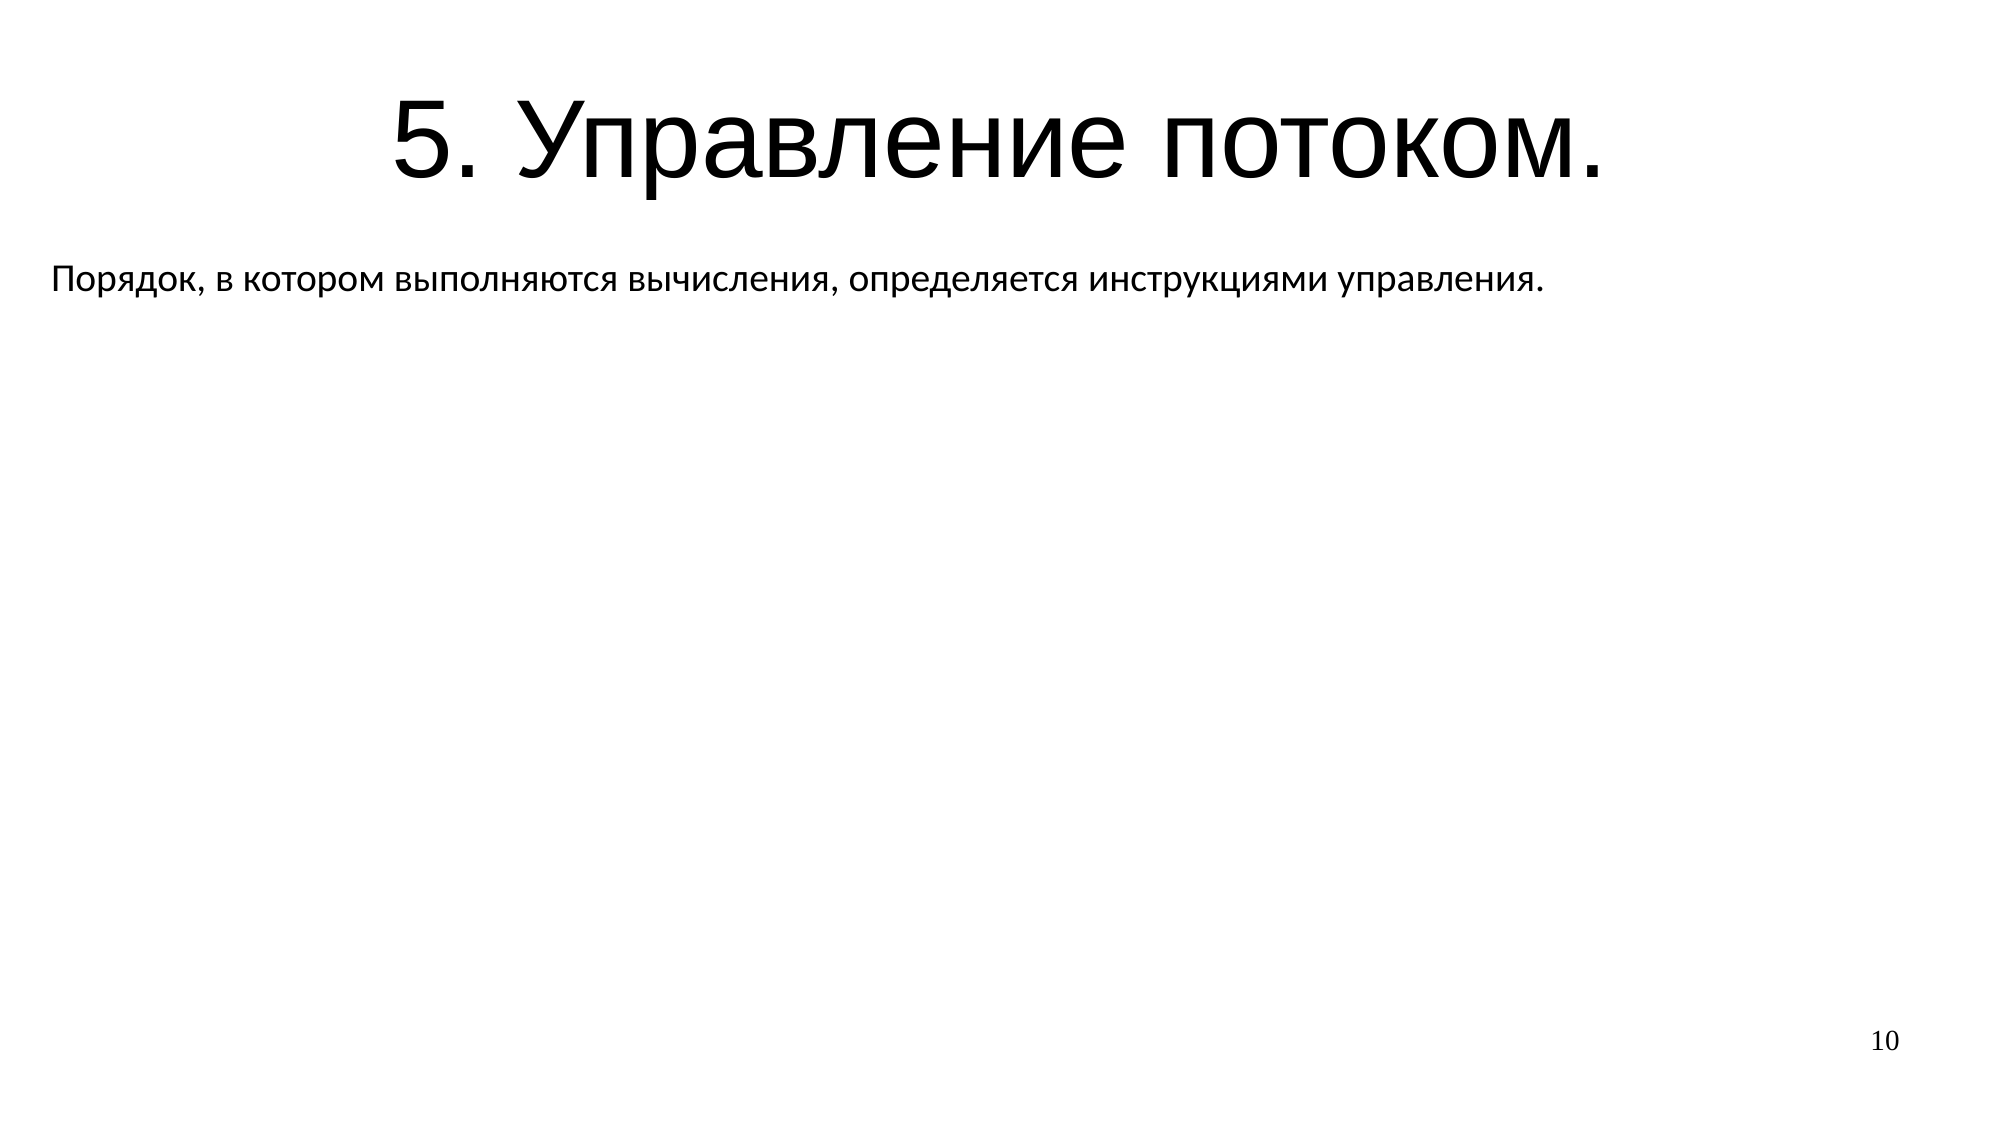

# 5. Управление потоком.
Порядок, в котором выполняются вычисления, определяется инструкциями управления.
10